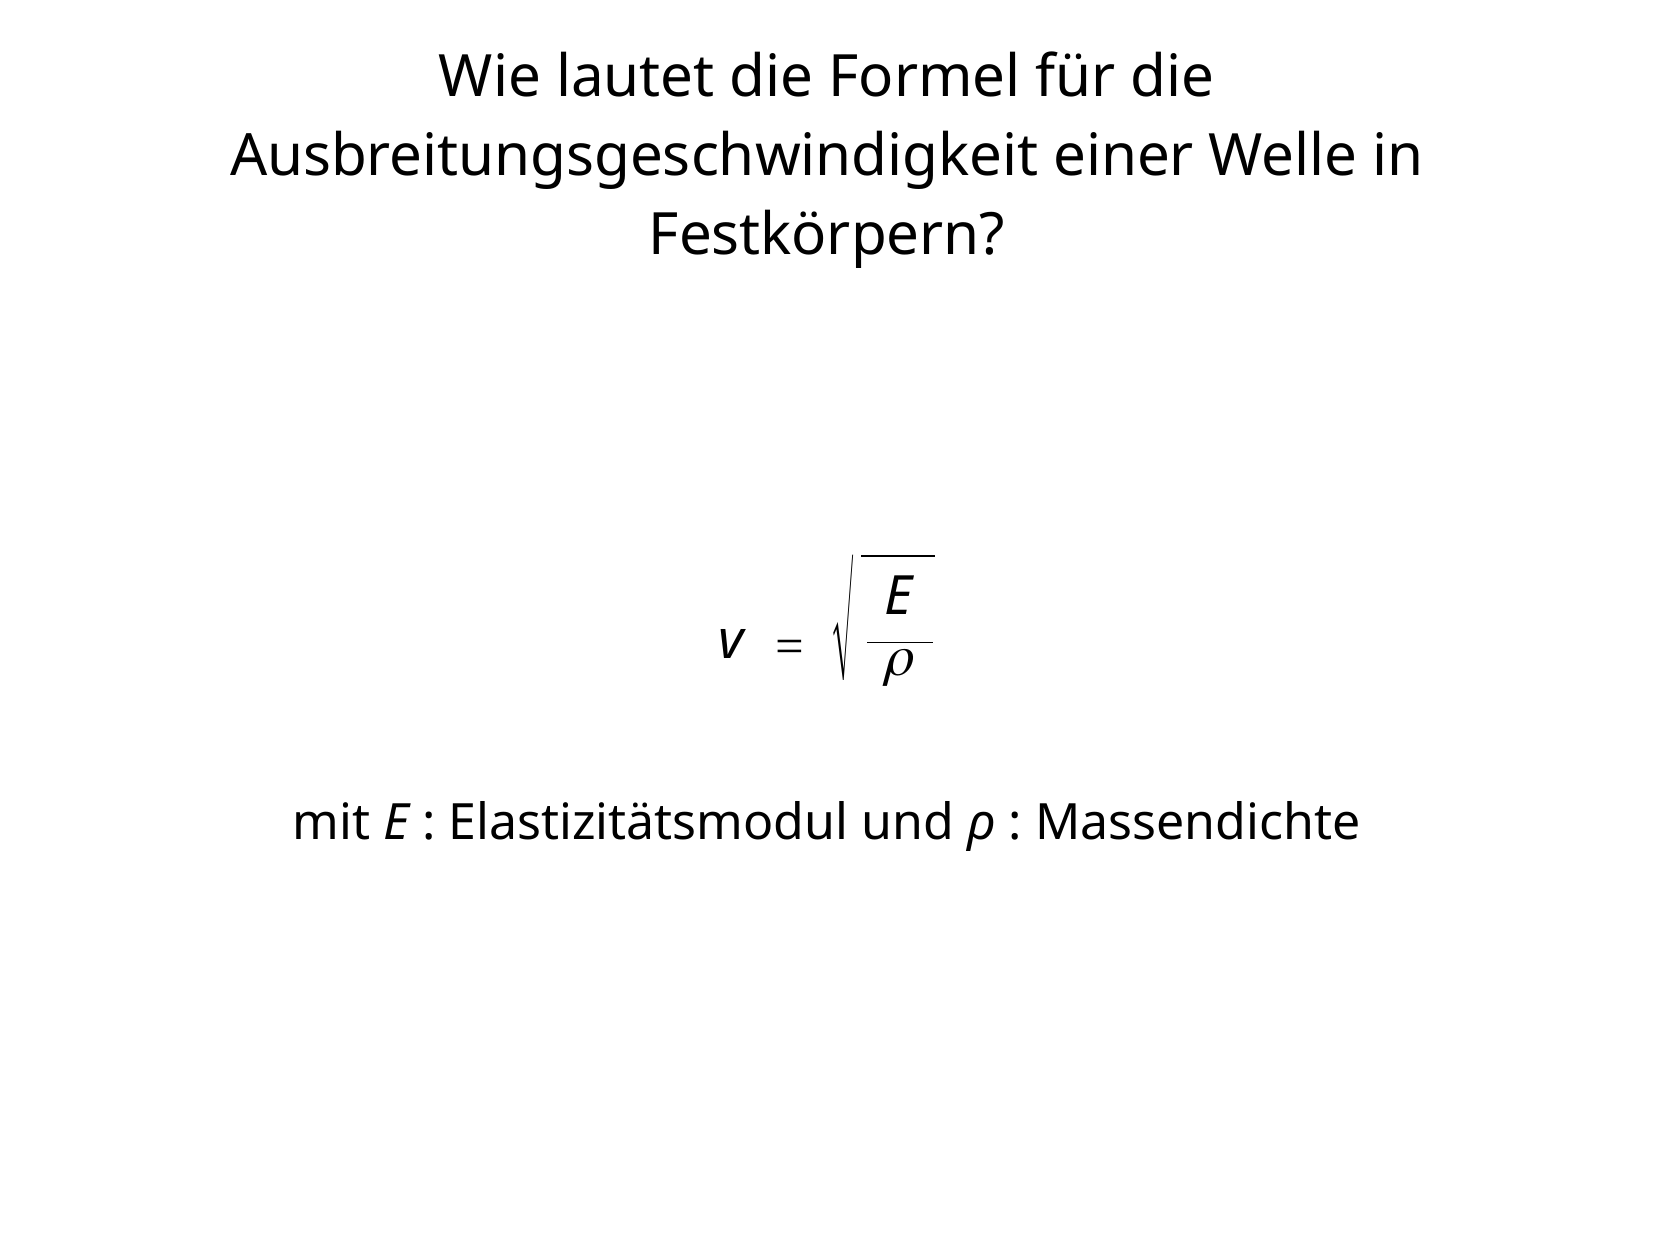

# Wie lautet die Formel für die Ausbreitungsgeschwindigkeit einer Welle in Festkörpern?
mit E : Elastizitätsmodul und ρ : Massendichte